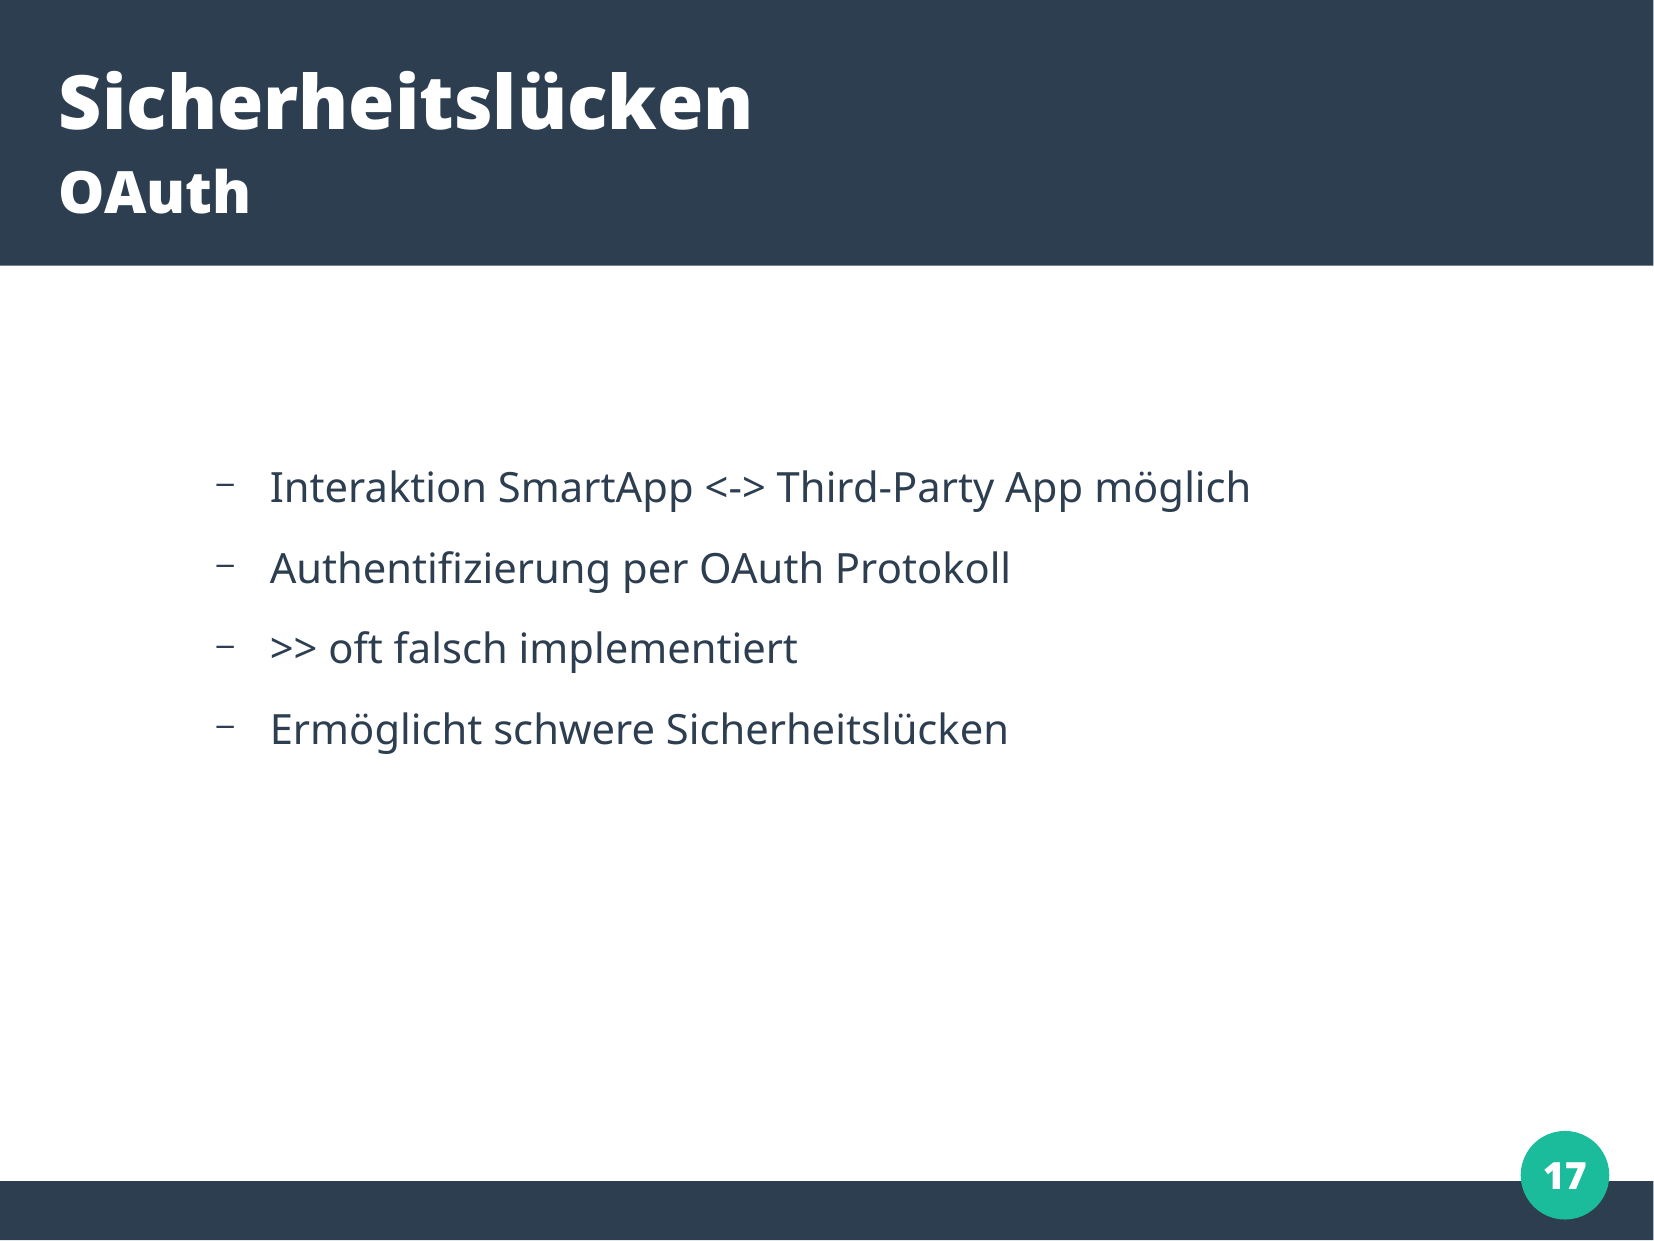

# Sicherheitslücken OAuth
Interaktion SmartApp <-> Third-Party App möglich
Authentifizierung per OAuth Protokoll
>> oft falsch implementiert
Ermöglicht schwere Sicherheitslücken
17